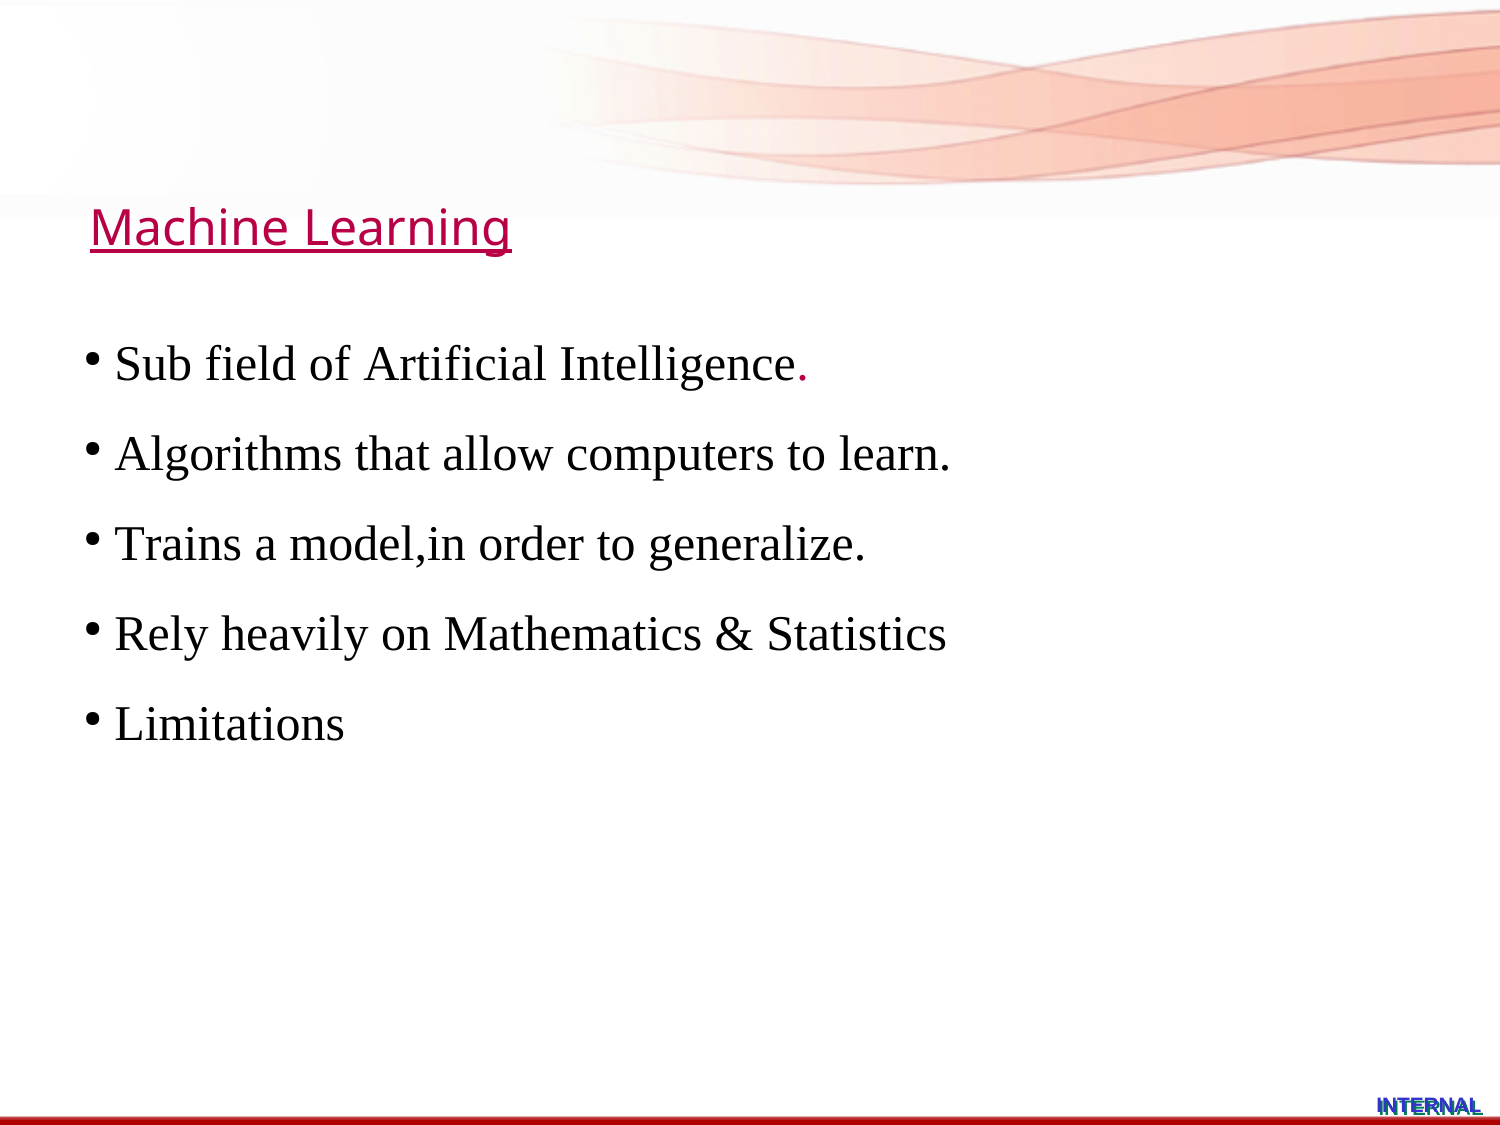

Machine Learning
 Sub field of Artificial Intelligence.
 Algorithms that allow computers to learn.
 Trains a model,in order to generalize.
 Rely heavily on Mathematics & Statistics
 Limitations